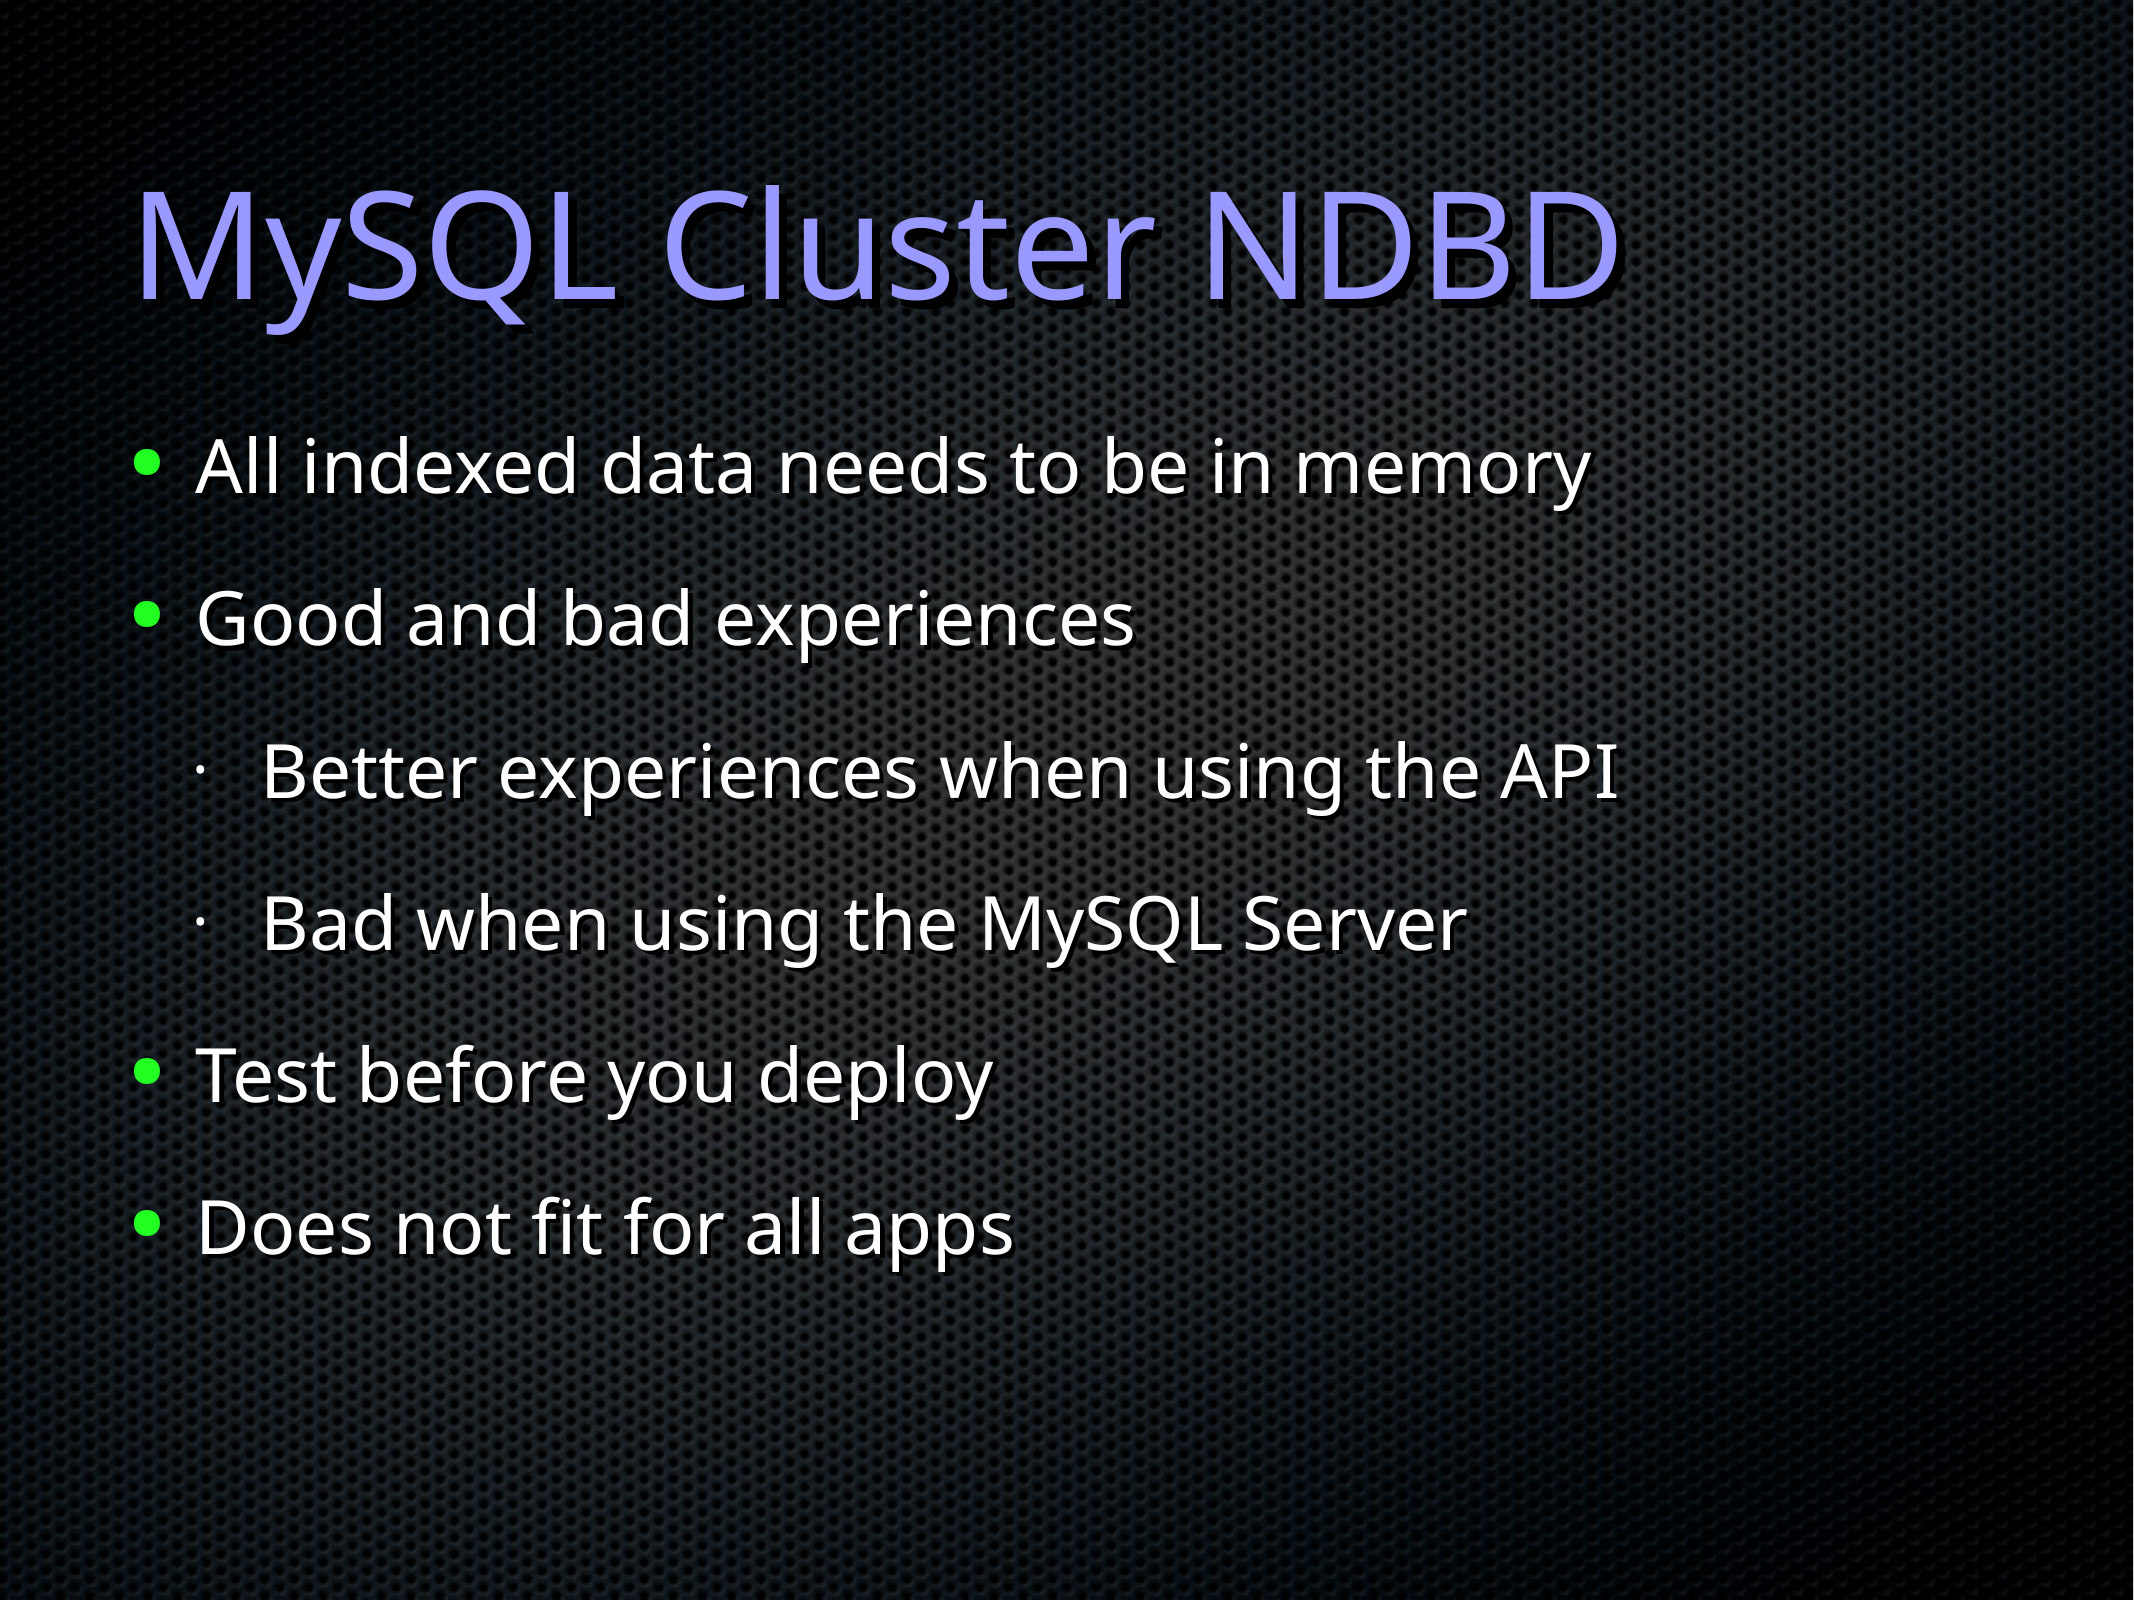

# MySQL Cluster NDBD
All indexed data needs to be in memory
Good and bad experiences
Better experiences when using the API
Bad when using the MySQL Server
Test before you deploy
Does not fit for all apps